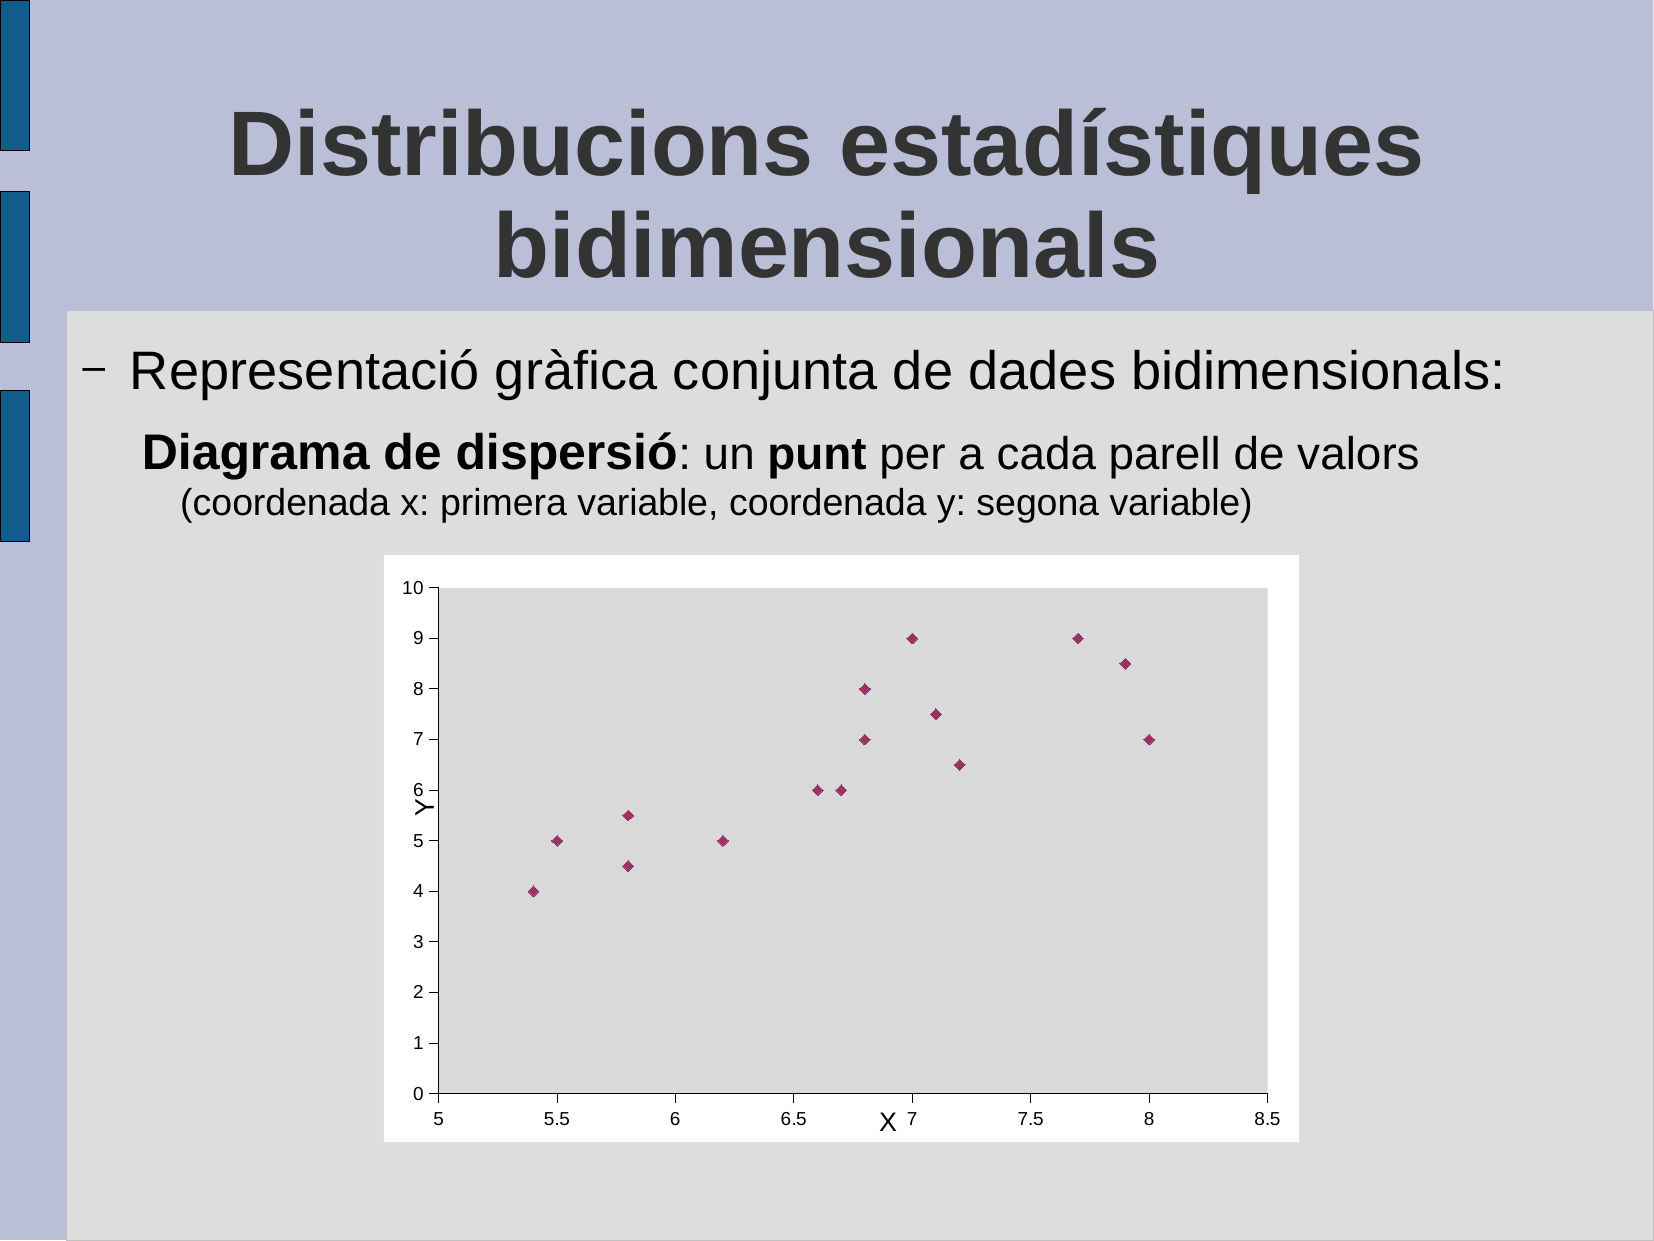

# Distribucions estadístiques bidimensionals
Representació gràfica conjunta de dades bidimensionals:
 Diagrama de dispersió: un punt per a cada parell de valors (coordenada x: primera variable, coordenada y: segona variable)
### Chart
| Category | Columna C |
|---|---|